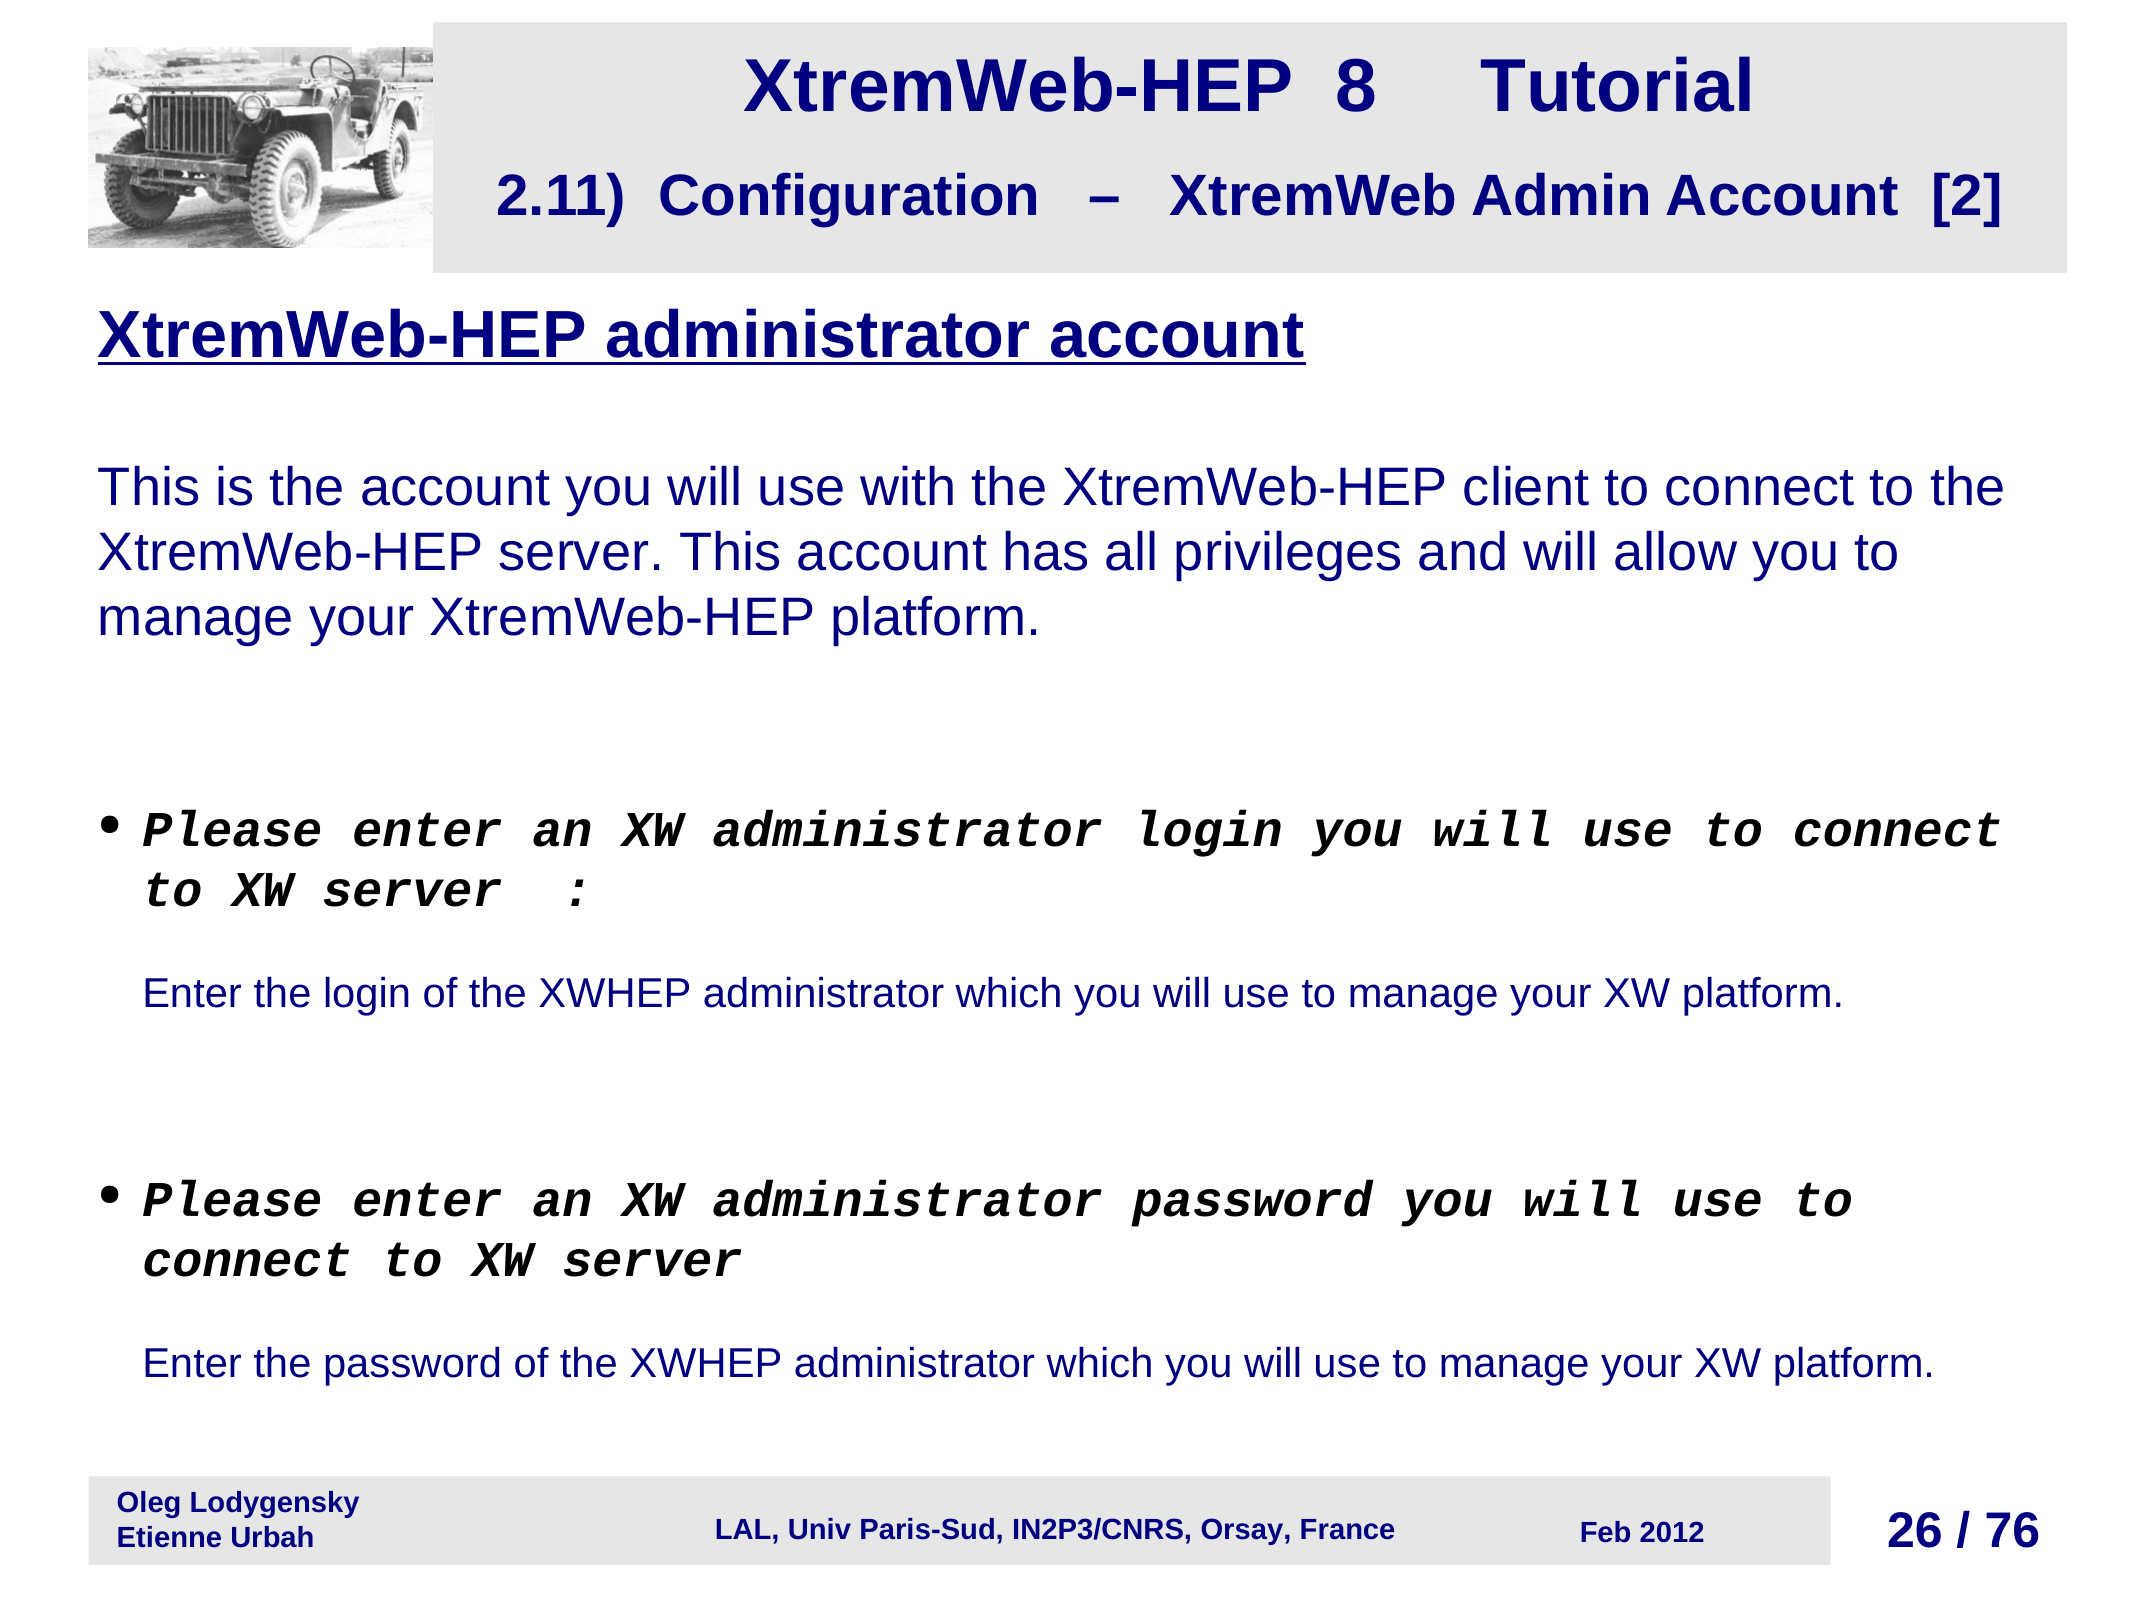

# 2.11) Configuration – XtremWeb Admin Account [2]
XtremWeb-HEP administrator account
This is the account you will use with the XtremWeb-HEP client to connect to the XtremWeb-HEP server. This account has all privileges and will allow you to manage your XtremWeb-HEP platform.
Please enter an XW administrator login you will use to connect to XW server :
Enter the login of the XWHEP administrator which you will use to manage your XW platform.
Please enter an XW administrator password you will use to connect to XW server
Enter the password of the XWHEP administrator which you will use to manage your XW platform.
26